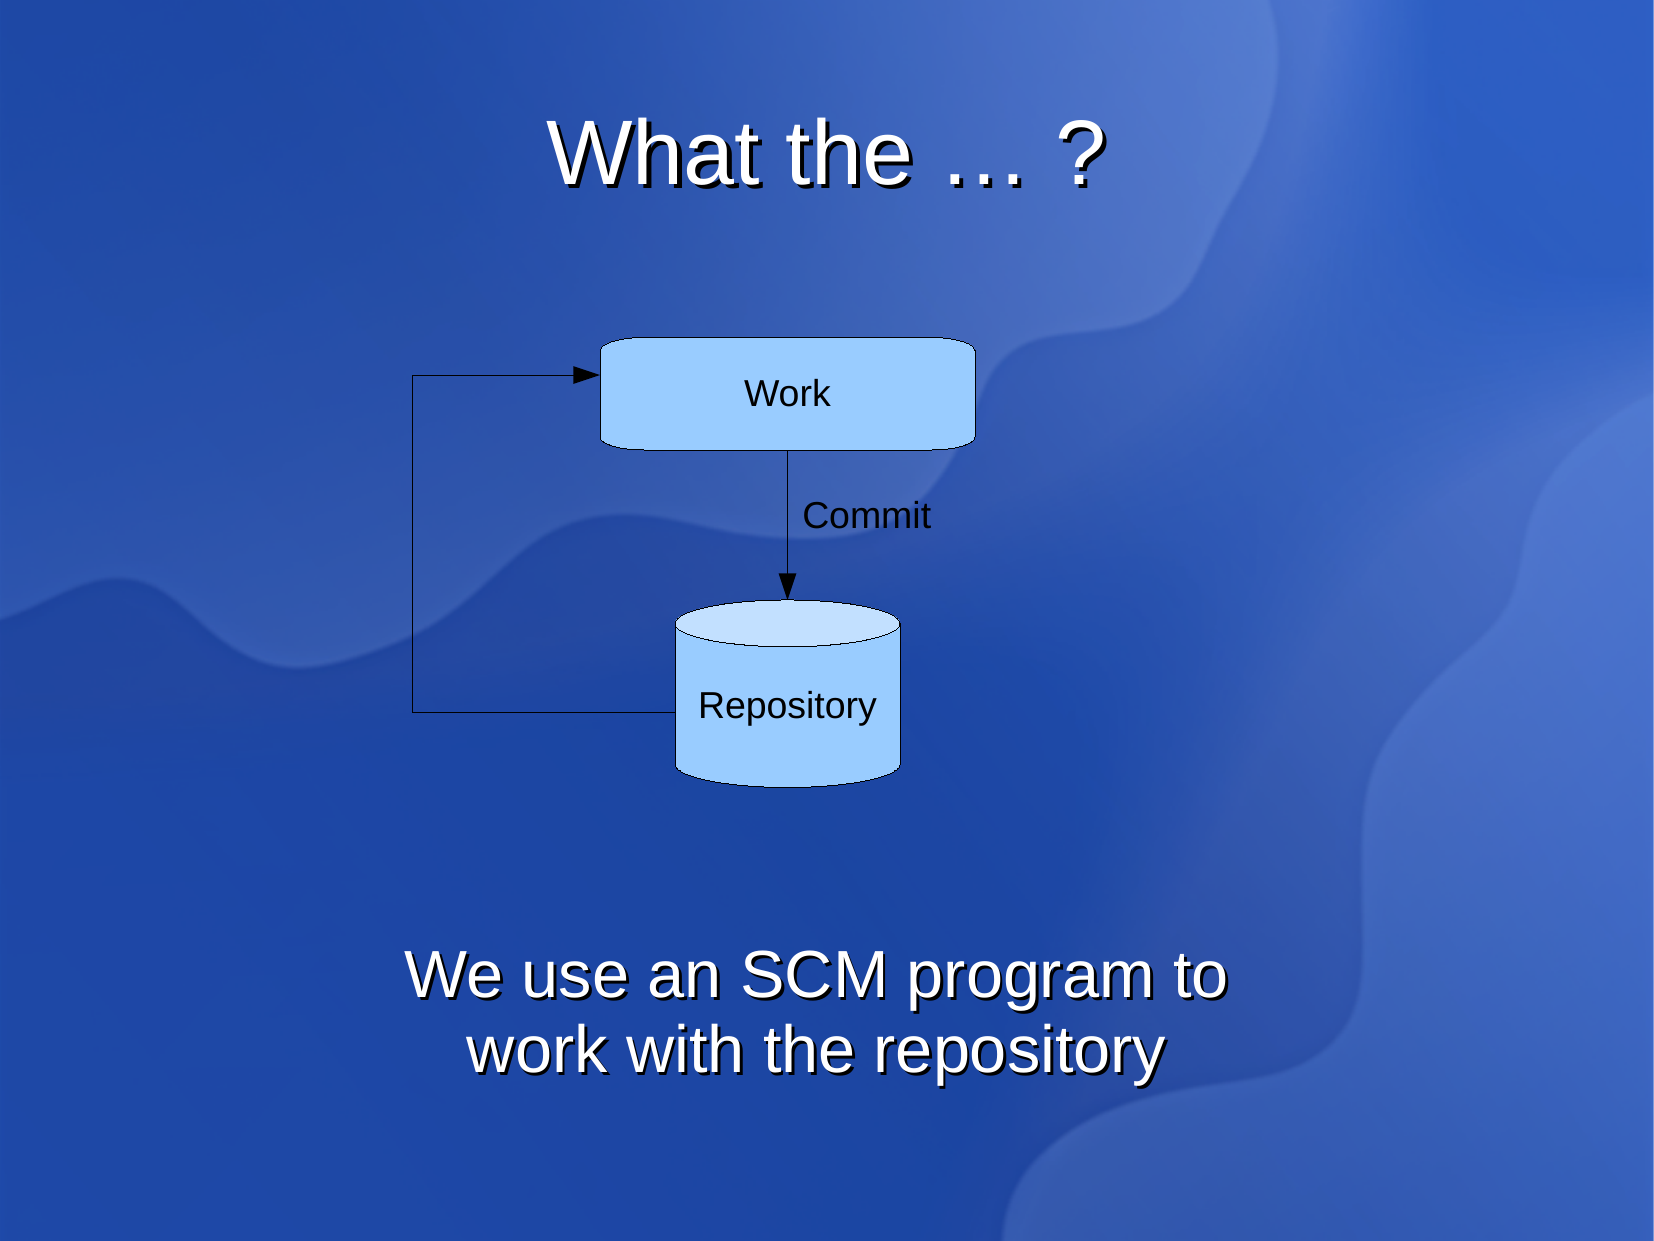

# What the … ?
Work
Commit
Repository
We use an SCM program to work with the repository